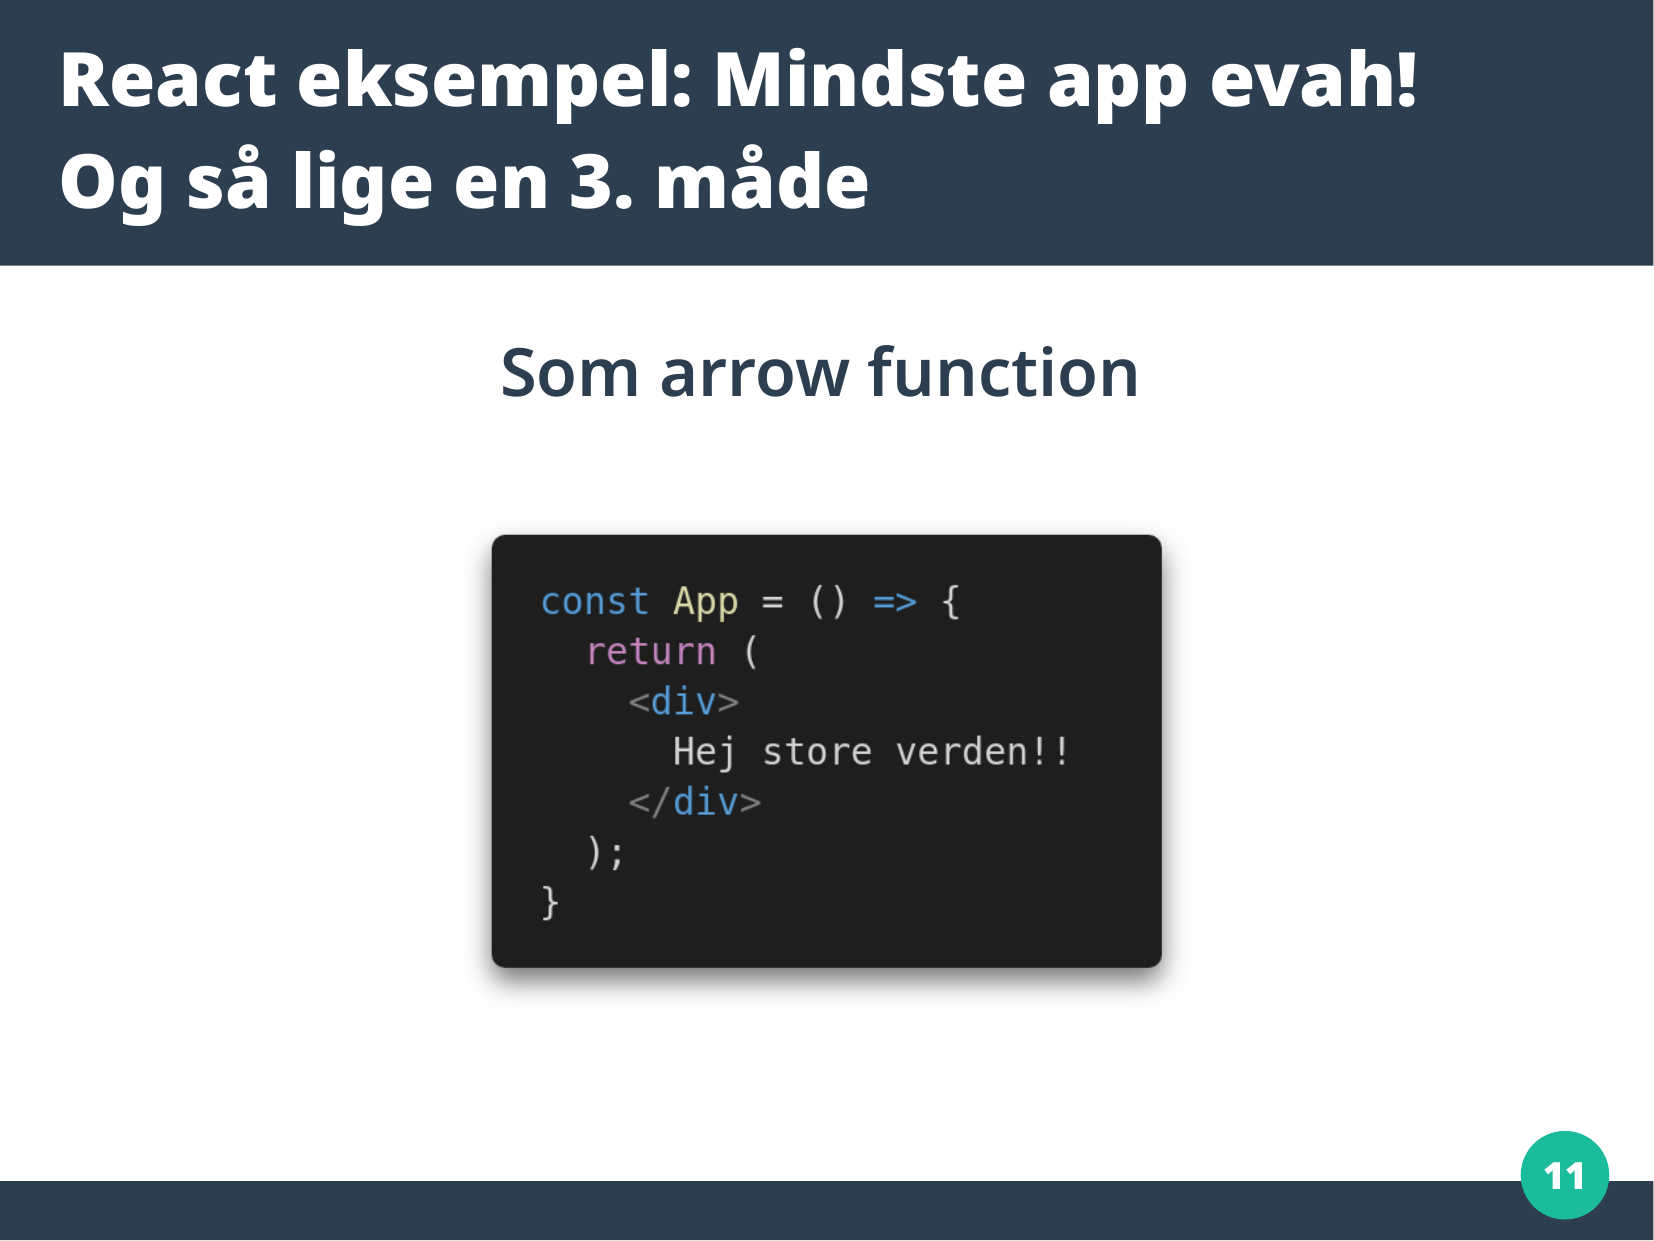

# React eksempel: Mindste app evah! Og så lige en 3. måde
Som arrow function
11